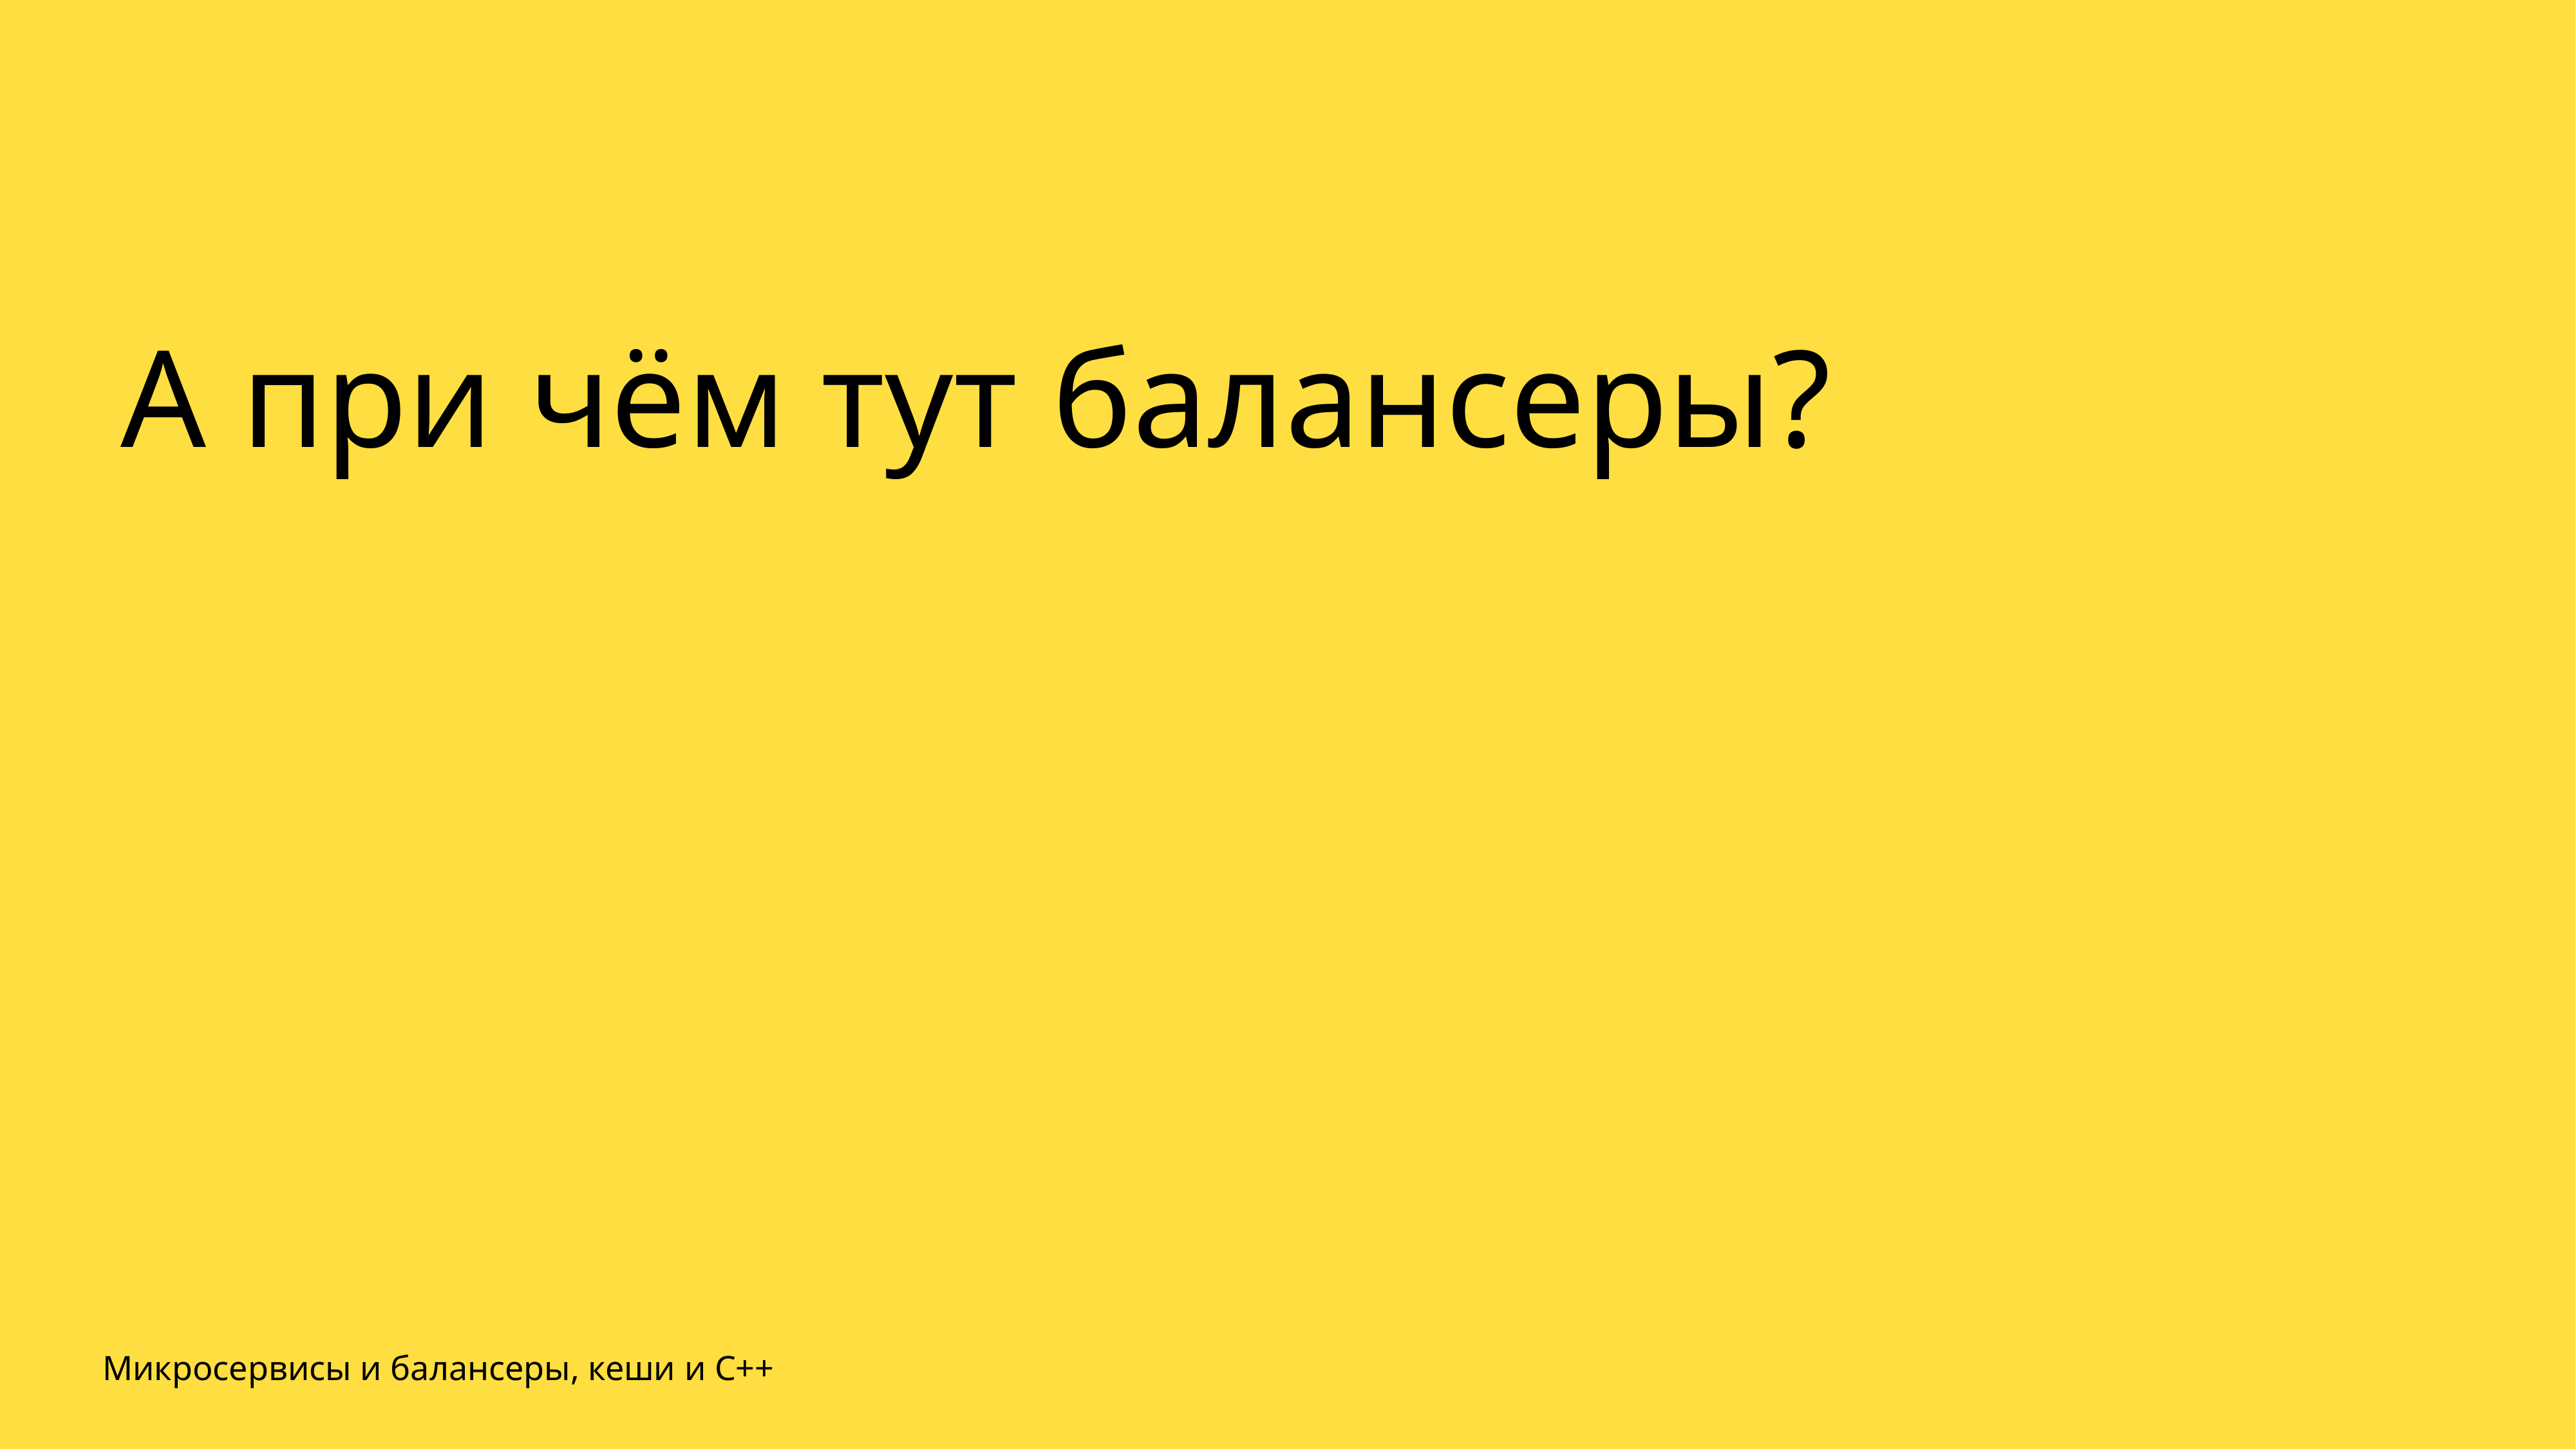

# А при чём тут балансеры?
Микросервисы и балансеры, кеши и C++